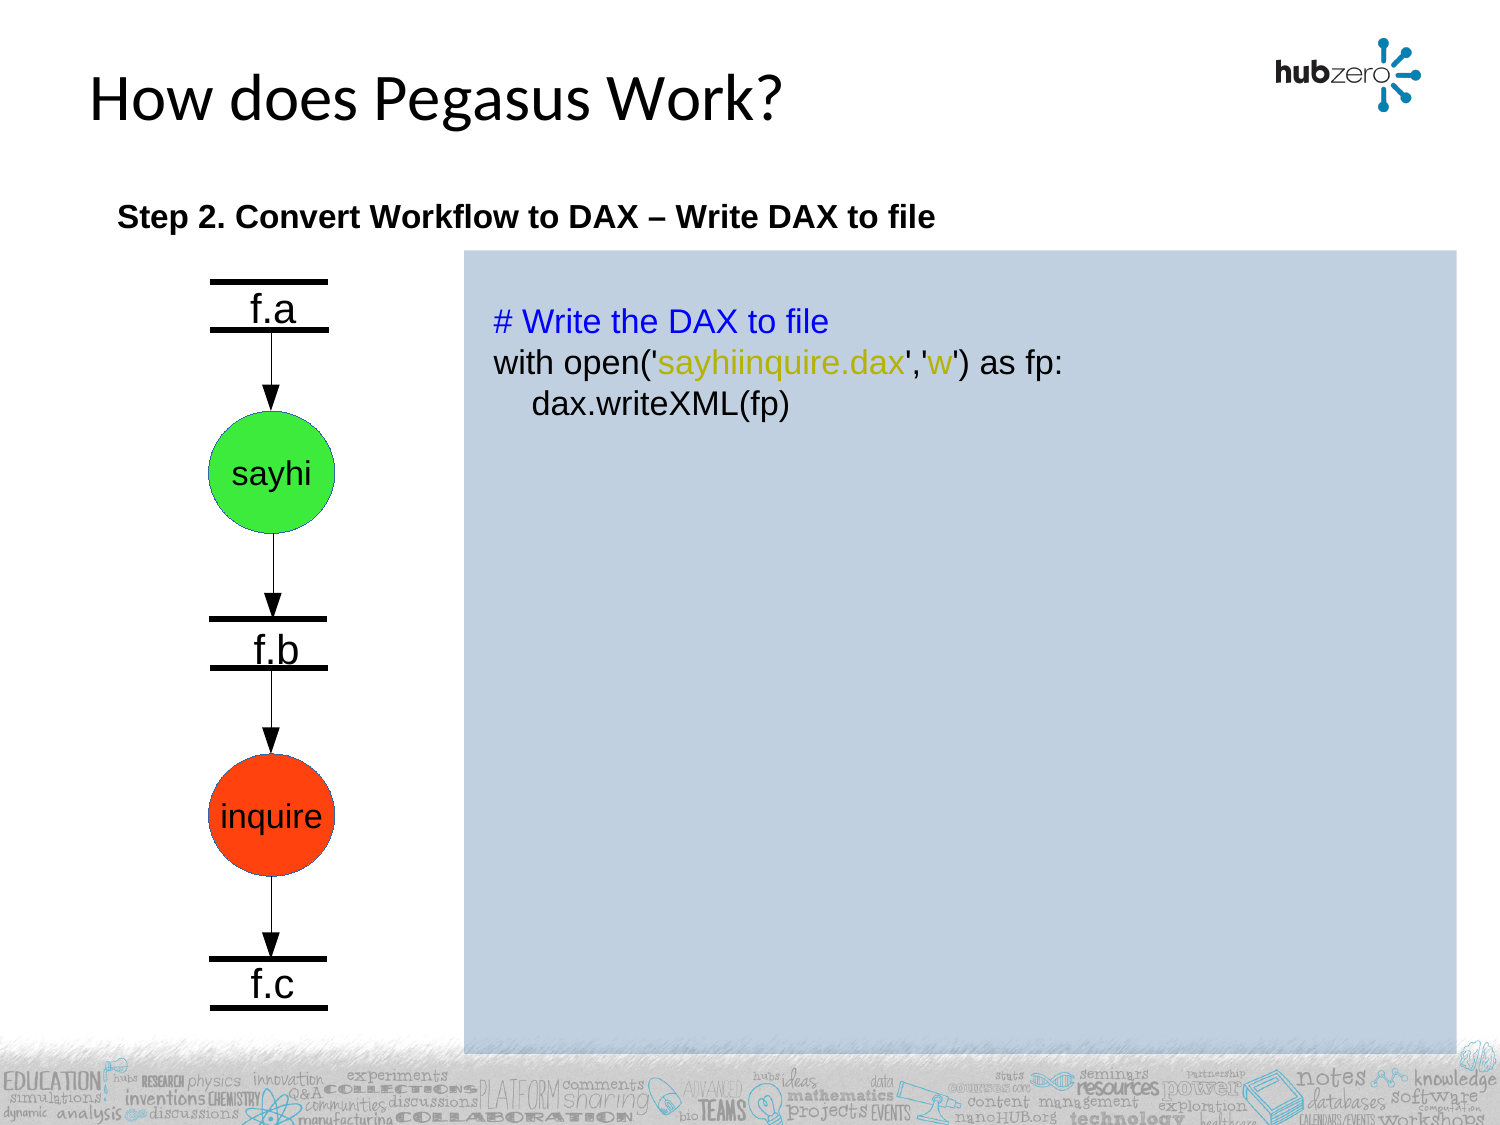

# How does Pegasus Work?
Step 2. Convert Workflow to DAX – Write DAX to file
f.a
# Write the DAX to file
with open('sayhiinquire.dax','w') as fp:
 dax.writeXML(fp)
sayhi
f.b
inquire
f.c